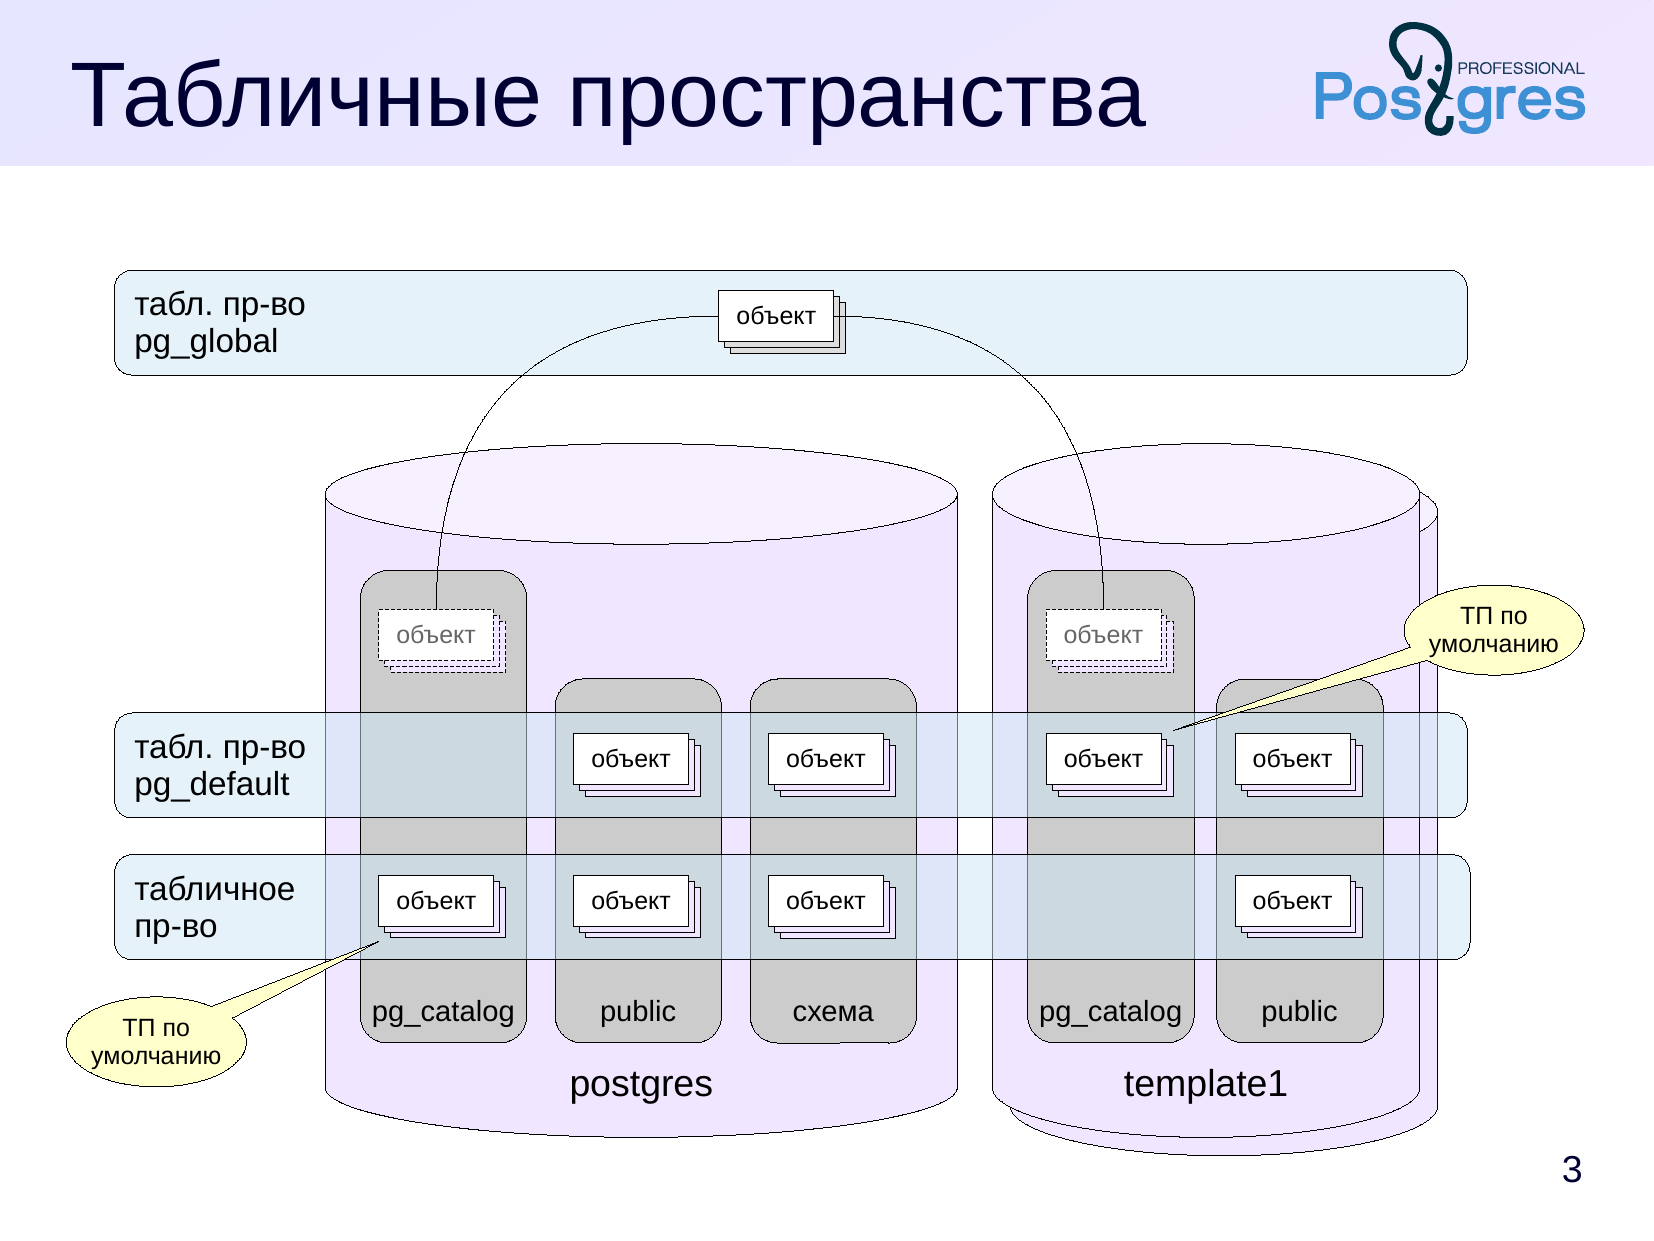

# Табличные пространства
табл. пр-во
pg_global
объект
таблица
таблица
postgres
template1
pg_catalog
pg_catalog
ТП по
умолчанию
объект
объект
таблица
таблица
таблица
таблица
public
схема
public
табл. пр-во
pg_default
объект
объект
объект
объект
таблица
таблица
таблица
таблица
таблица
таблица
таблица
таблица
табличное
пр-во
объект
объект
объект
объект
таблица
таблица
таблица
таблица
таблица
таблица
таблица
таблица
ТП по
умолчанию